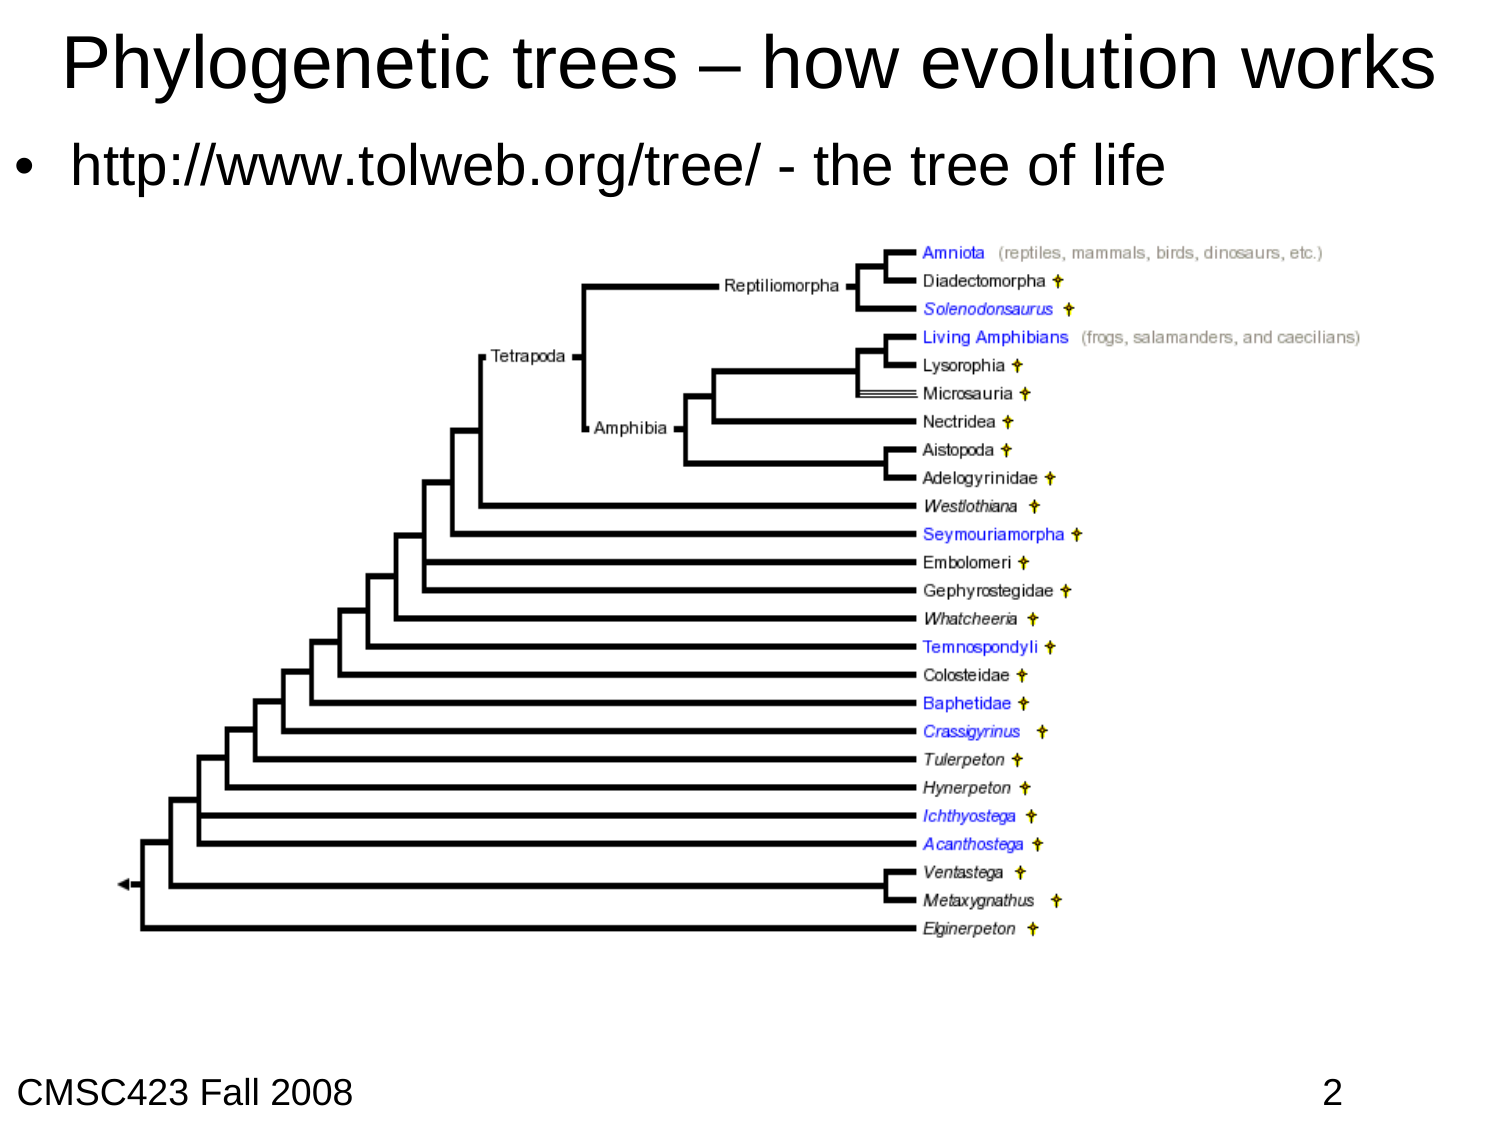

# Phylogenetic trees – how evolution works
http://www.tolweb.org/tree/ - the tree of life
CMSC423 Fall 2008
2